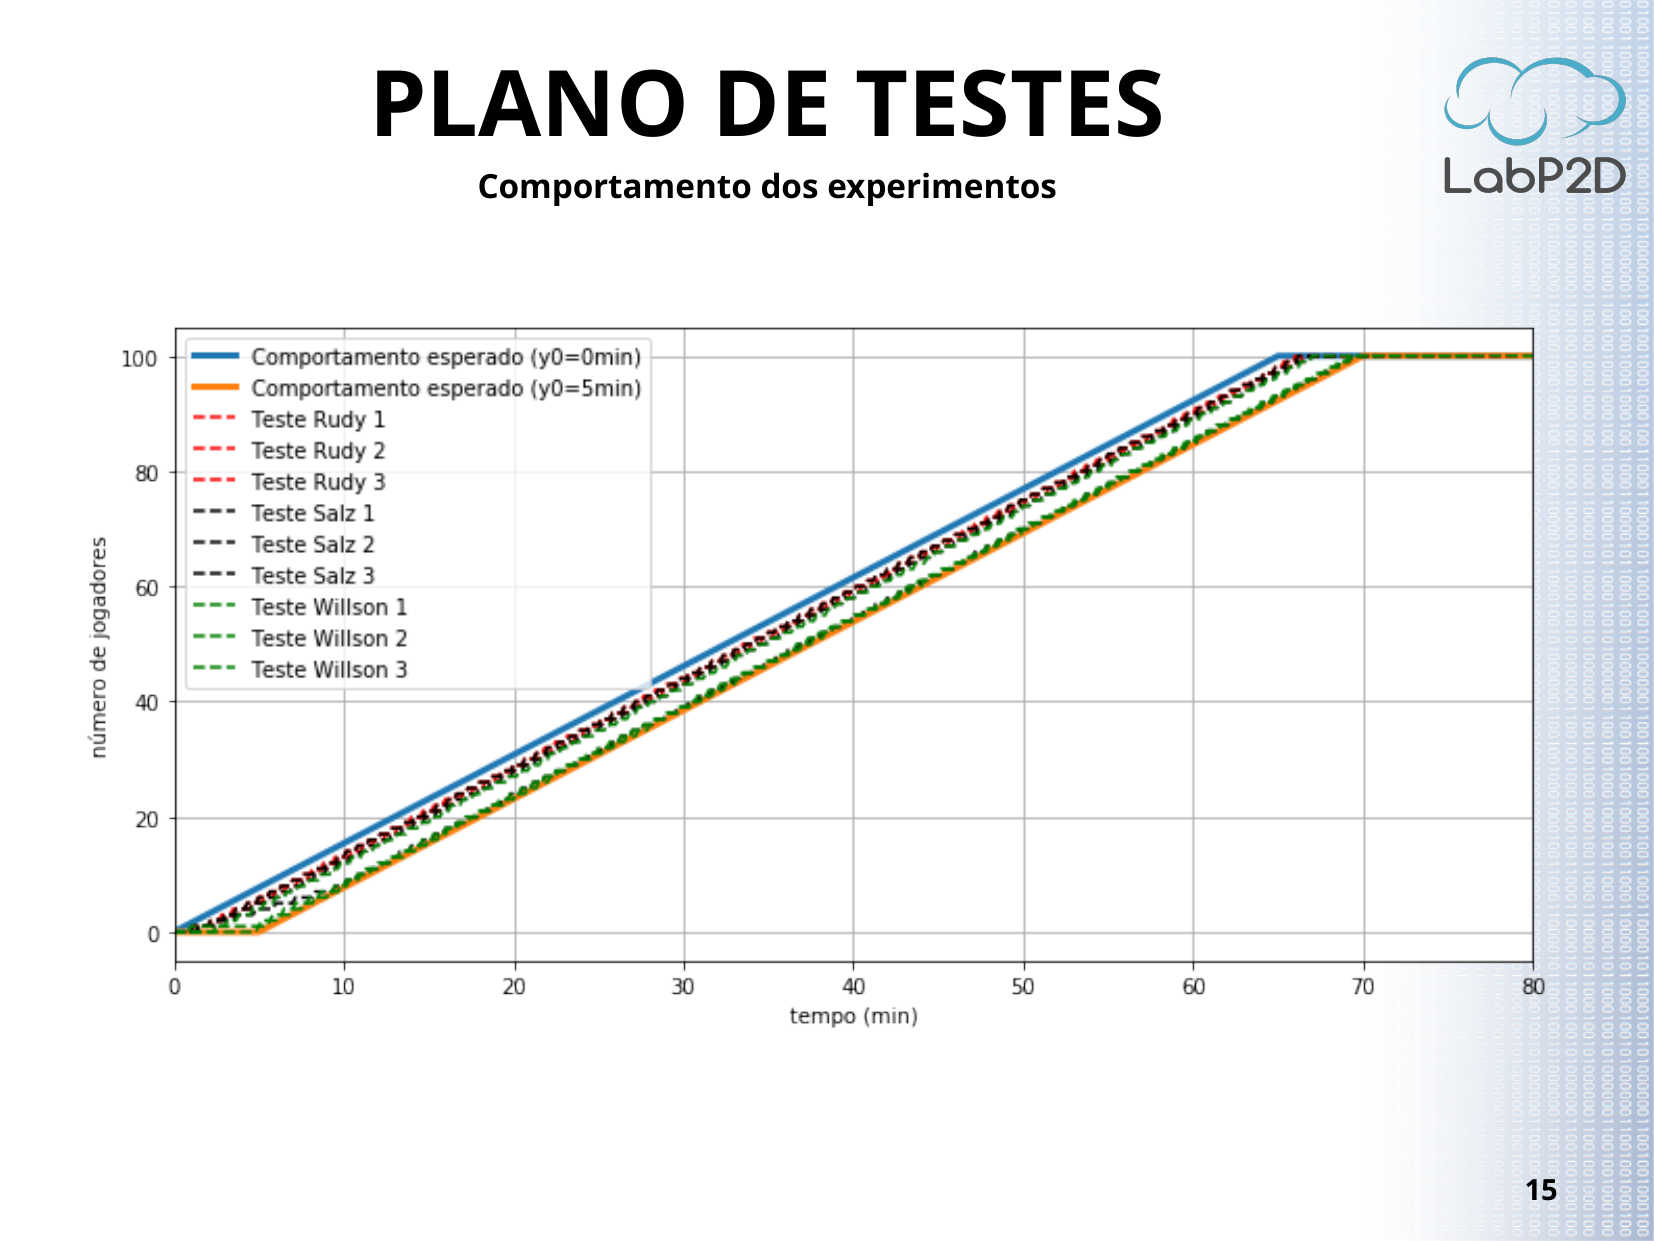

# PLANO DE TESTES Comportamento dos experimentos
15